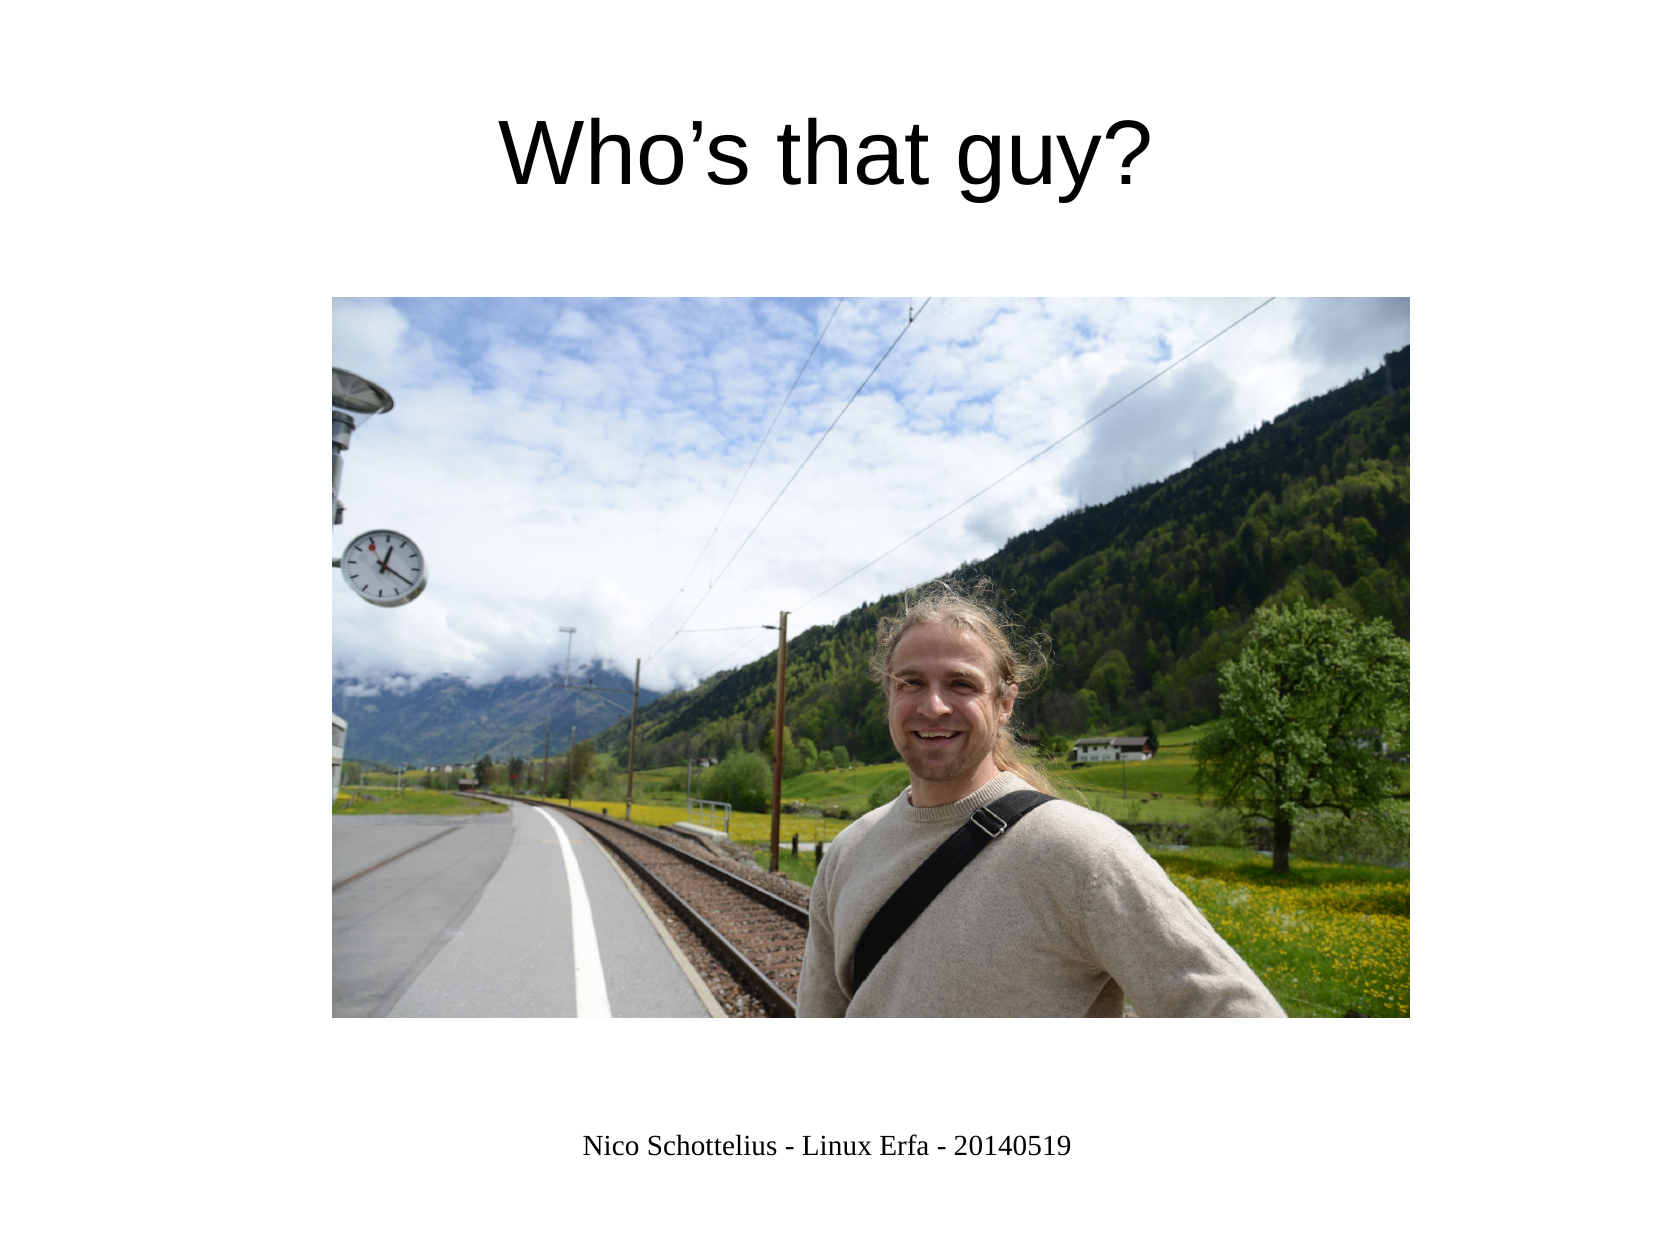

# Who’s that guy?
Nico Schottelius - Linux Erfa - 20140519